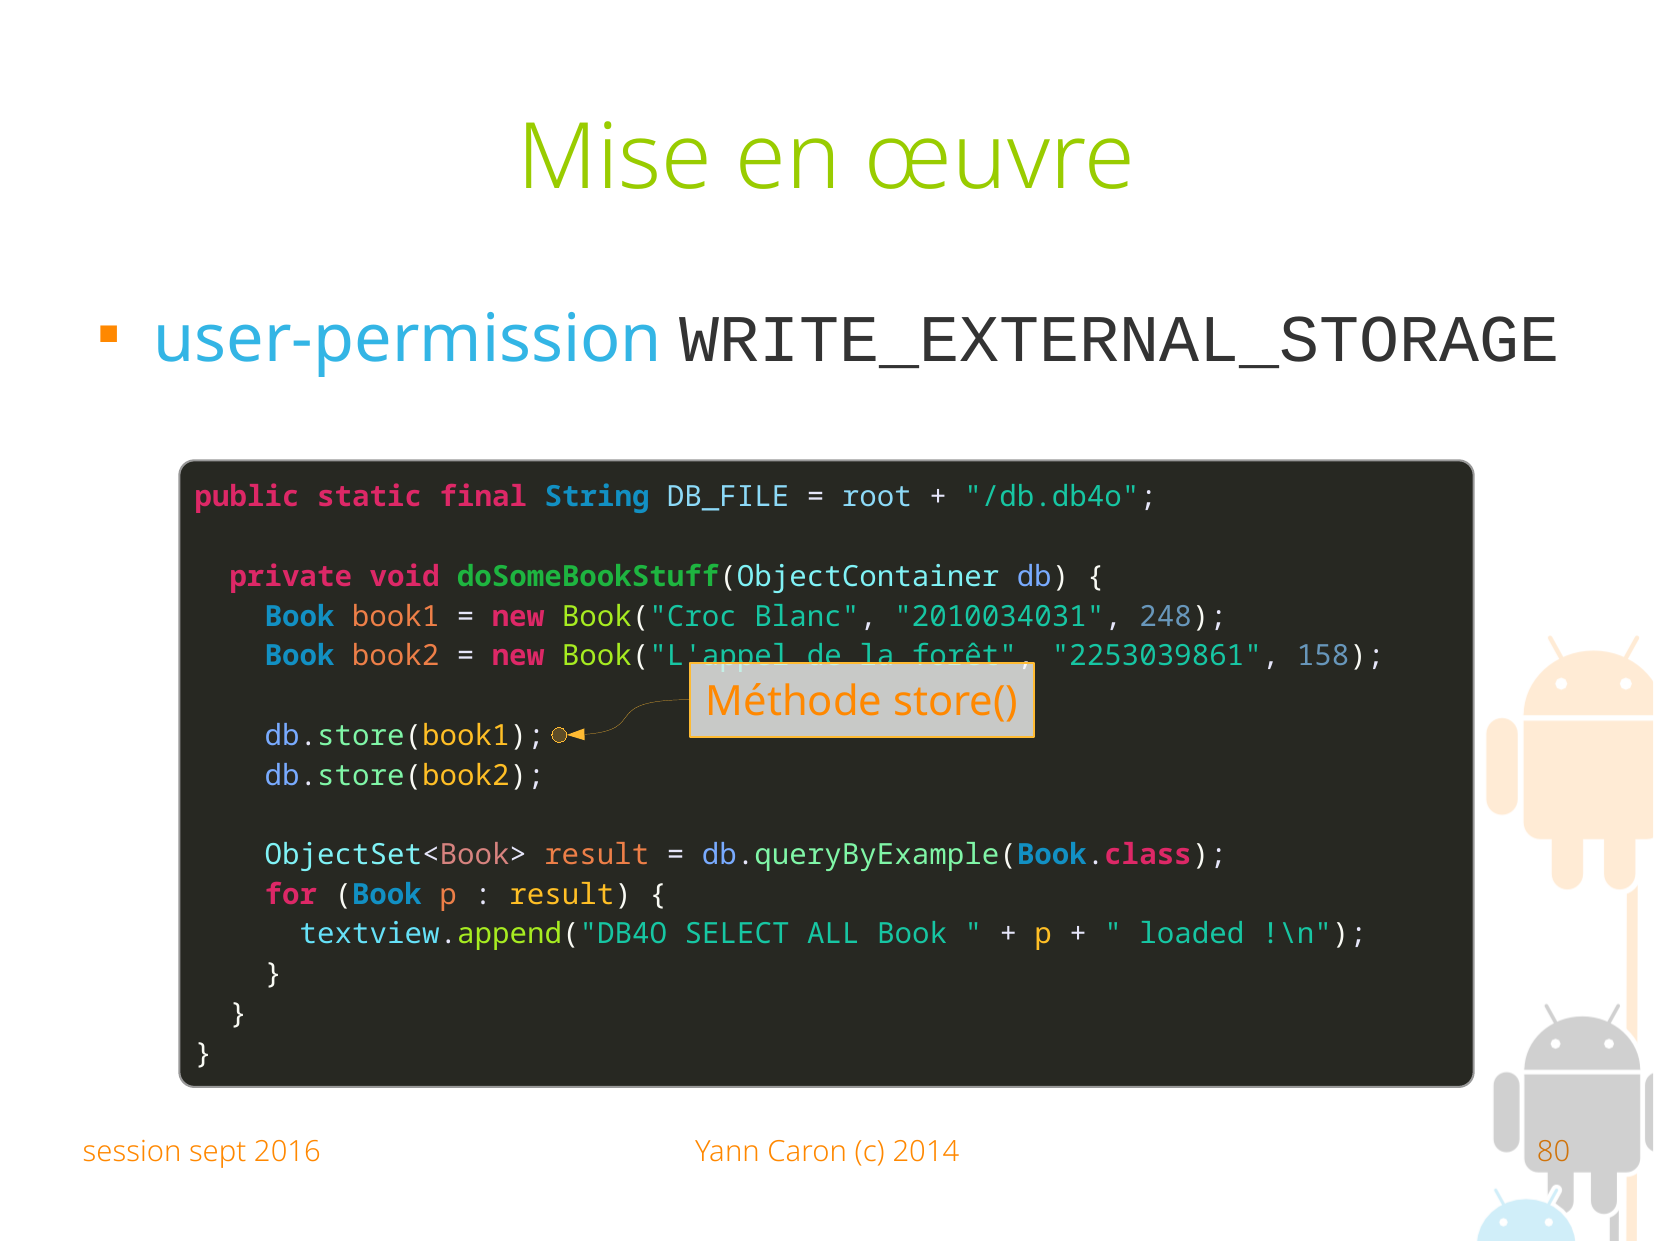

# Mise en œuvre
user-permission WRITE_EXTERNAL_STORAGE
public static final String DB_FILE = root + "/db.db4o";
 private void doSomeBookStuff(ObjectContainer db) {
 Book book1 = new Book("Croc Blanc", "2010034031", 248);
 Book book2 = new Book("L'appel de la forêt", "2253039861", 158);
 db.store(book1);
 db.store(book2);
 ObjectSet<Book> result = db.queryByExample(Book.class);
 for (Book p : result) {
 textview.append("DB4O SELECT ALL Book " + p + " loaded !\n");
 }
 }
}
Méthode store()
session sept 2016
Yann Caron (c) 2014
80